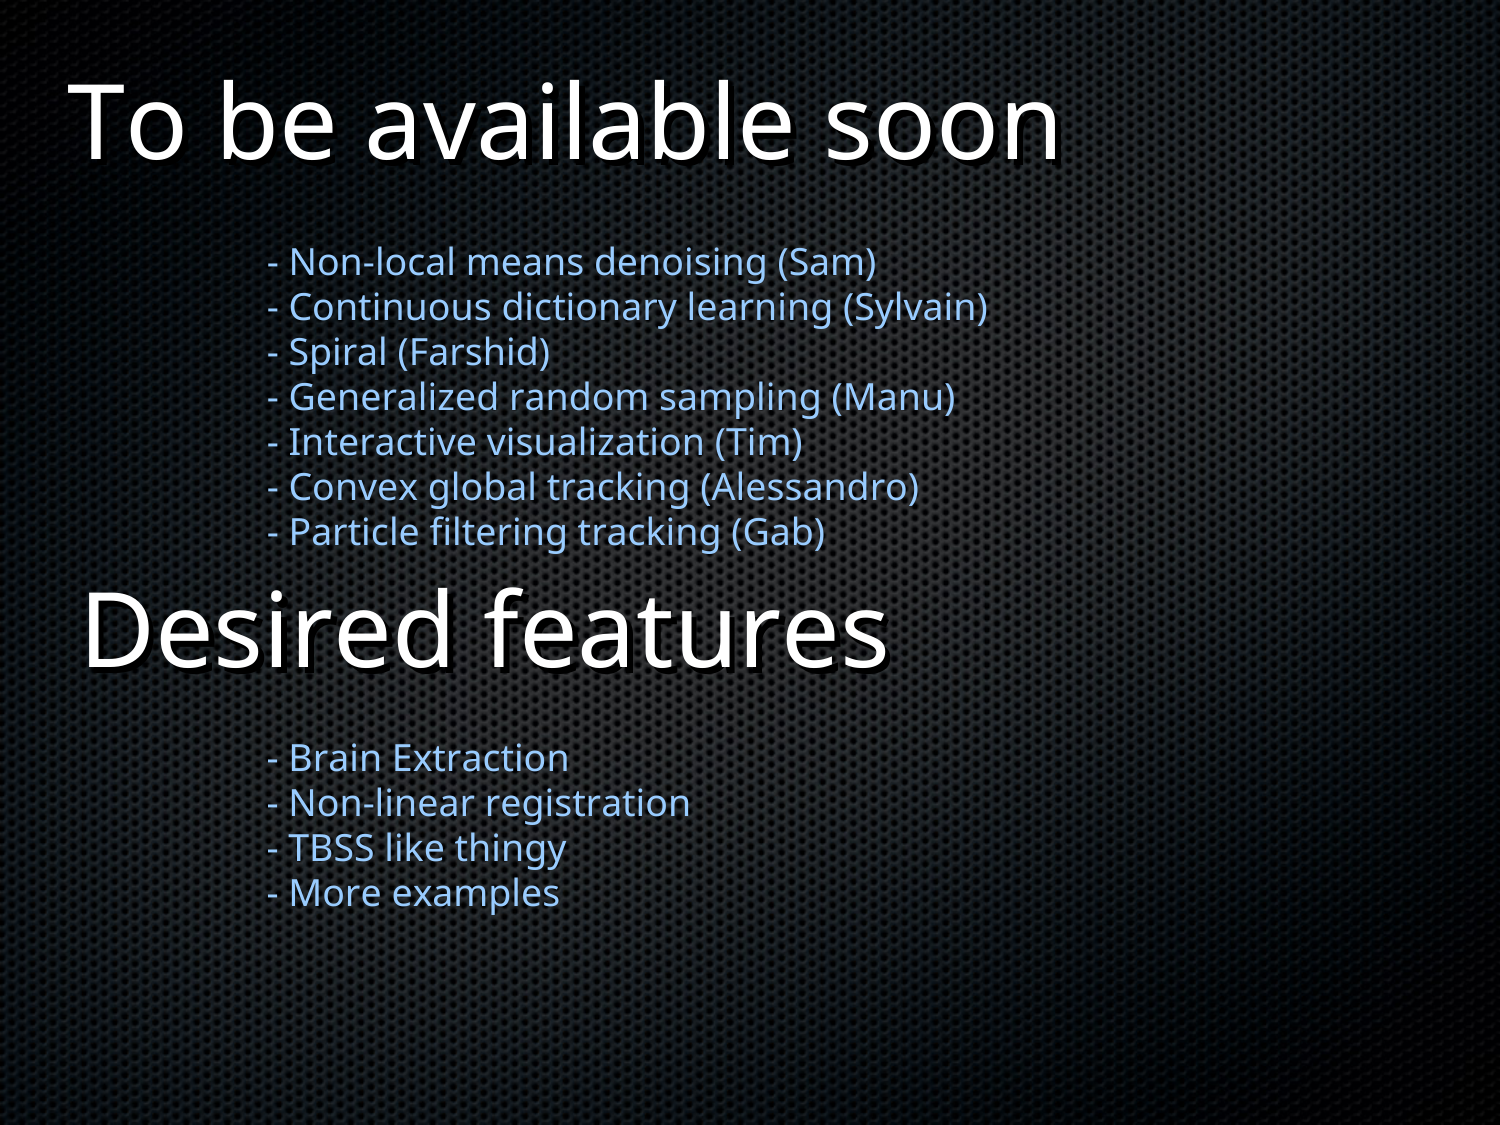

To be available soon
- Non-local means denoising (Sam)
- Continuous dictionary learning (Sylvain)
- Spiral (Farshid)
- Generalized random sampling (Manu)
- Interactive visualization (Tim)
- Convex global tracking (Alessandro)
- Particle filtering tracking (Gab)
# Desired features
- Brain Extraction
- Non-linear registration
- TBSS like thingy
- More examples